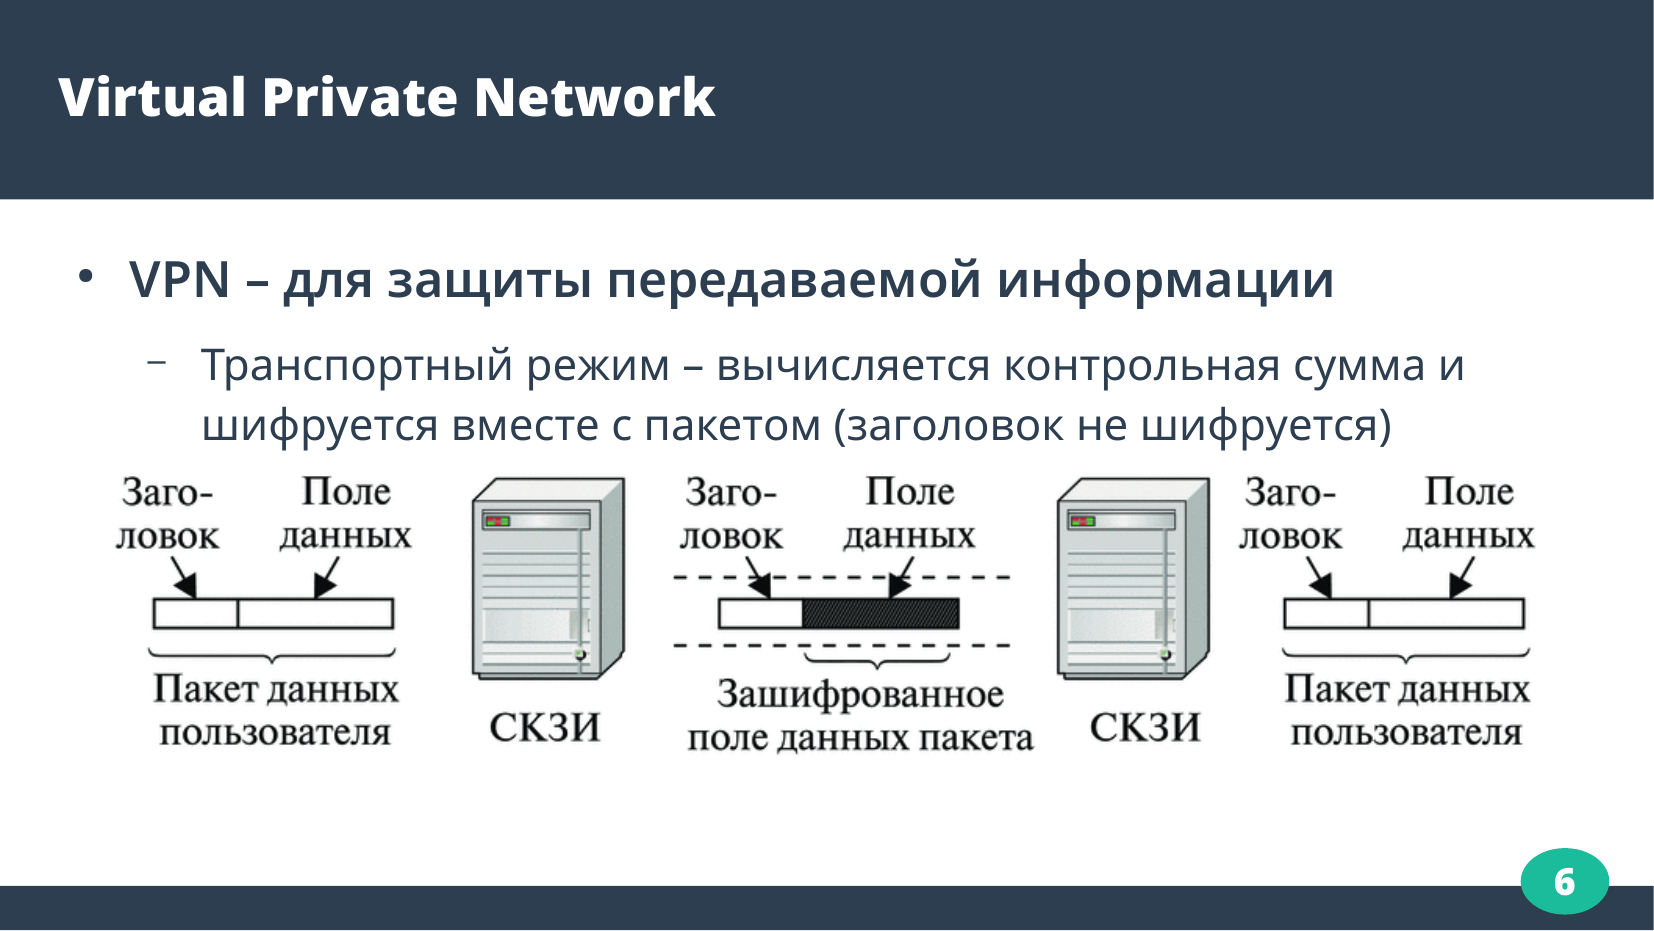

# Virtual Private Network
VPN – для защиты передаваемой информации
Транспортный режим – вычисляется контрольная сумма и шифруется вместе с пакетом (заголовок не шифруется)
6